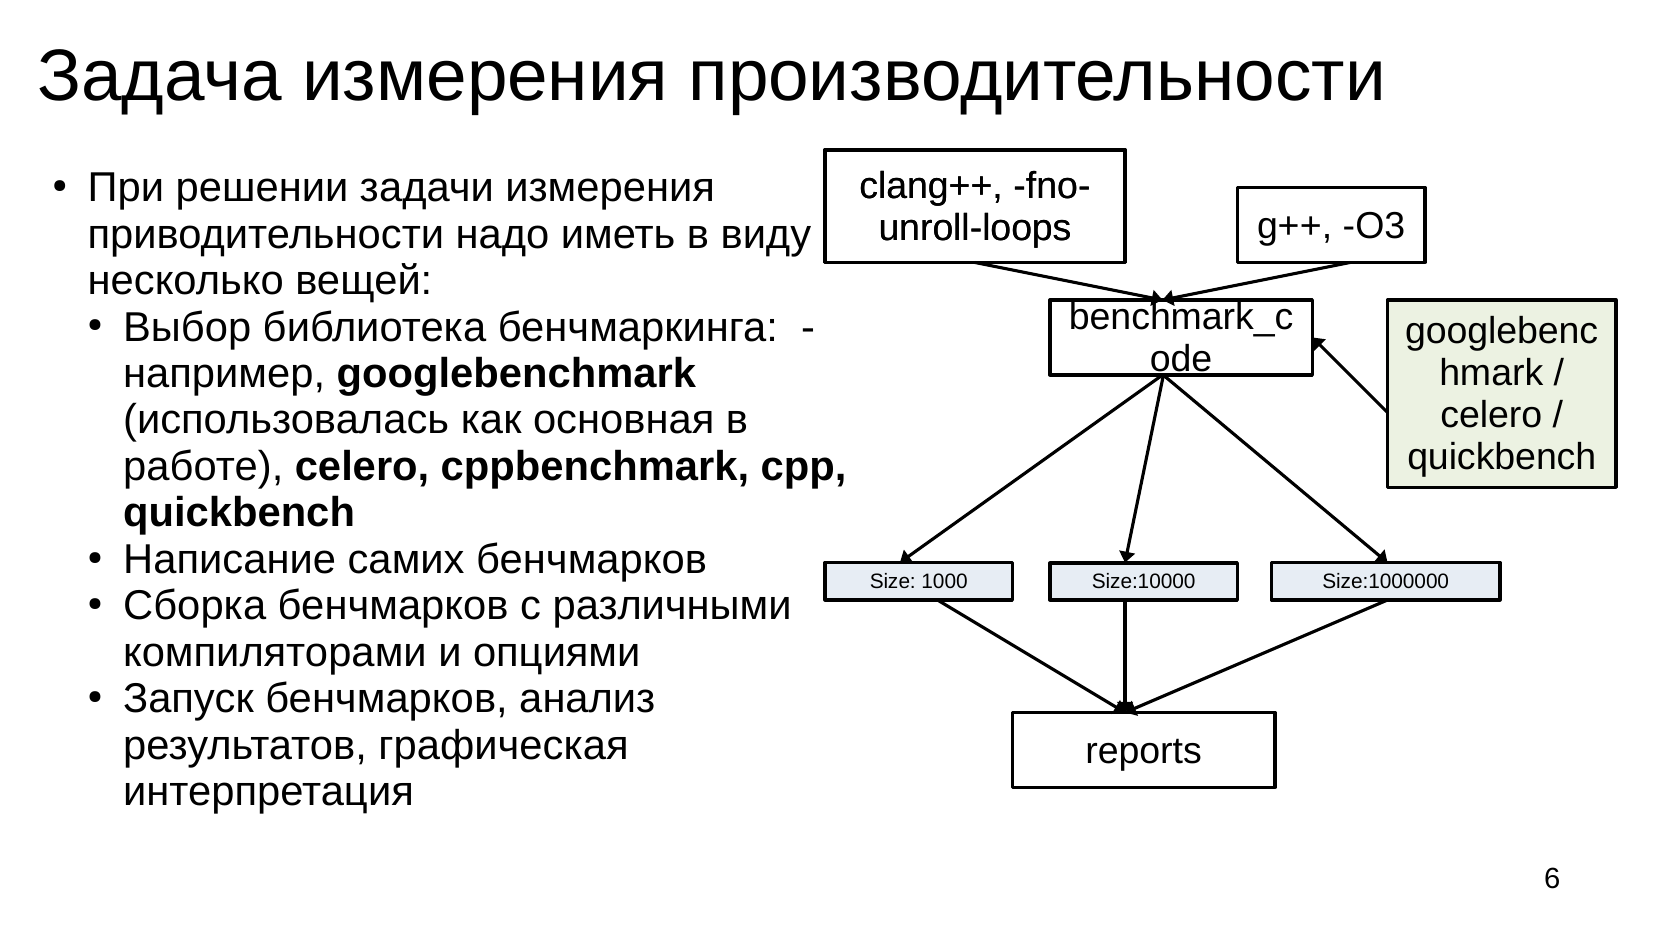

# Задача измерения производительности
clang++, -fno-unroll-loops
clang++, -fno-unroll-loops
При решении задачи измерения приводительности надо иметь в виду несколько вещей:
Выбор библиотека бенчмаркинга: - например, googlebenchmark (использовалась как основная в работе), celero, cppbenchmark, cpp, quickbench
Написание самих бенчмарков
Сборка бенчмарков с различными компиляторами и опциями
Запуск бенчмарков, анализ результатов, графическая интерпретация
g++, -O3
benchmark_code
googlebenchmark / celero / quickbench
Size: 1000
Size:1000000
Size:10000
reports